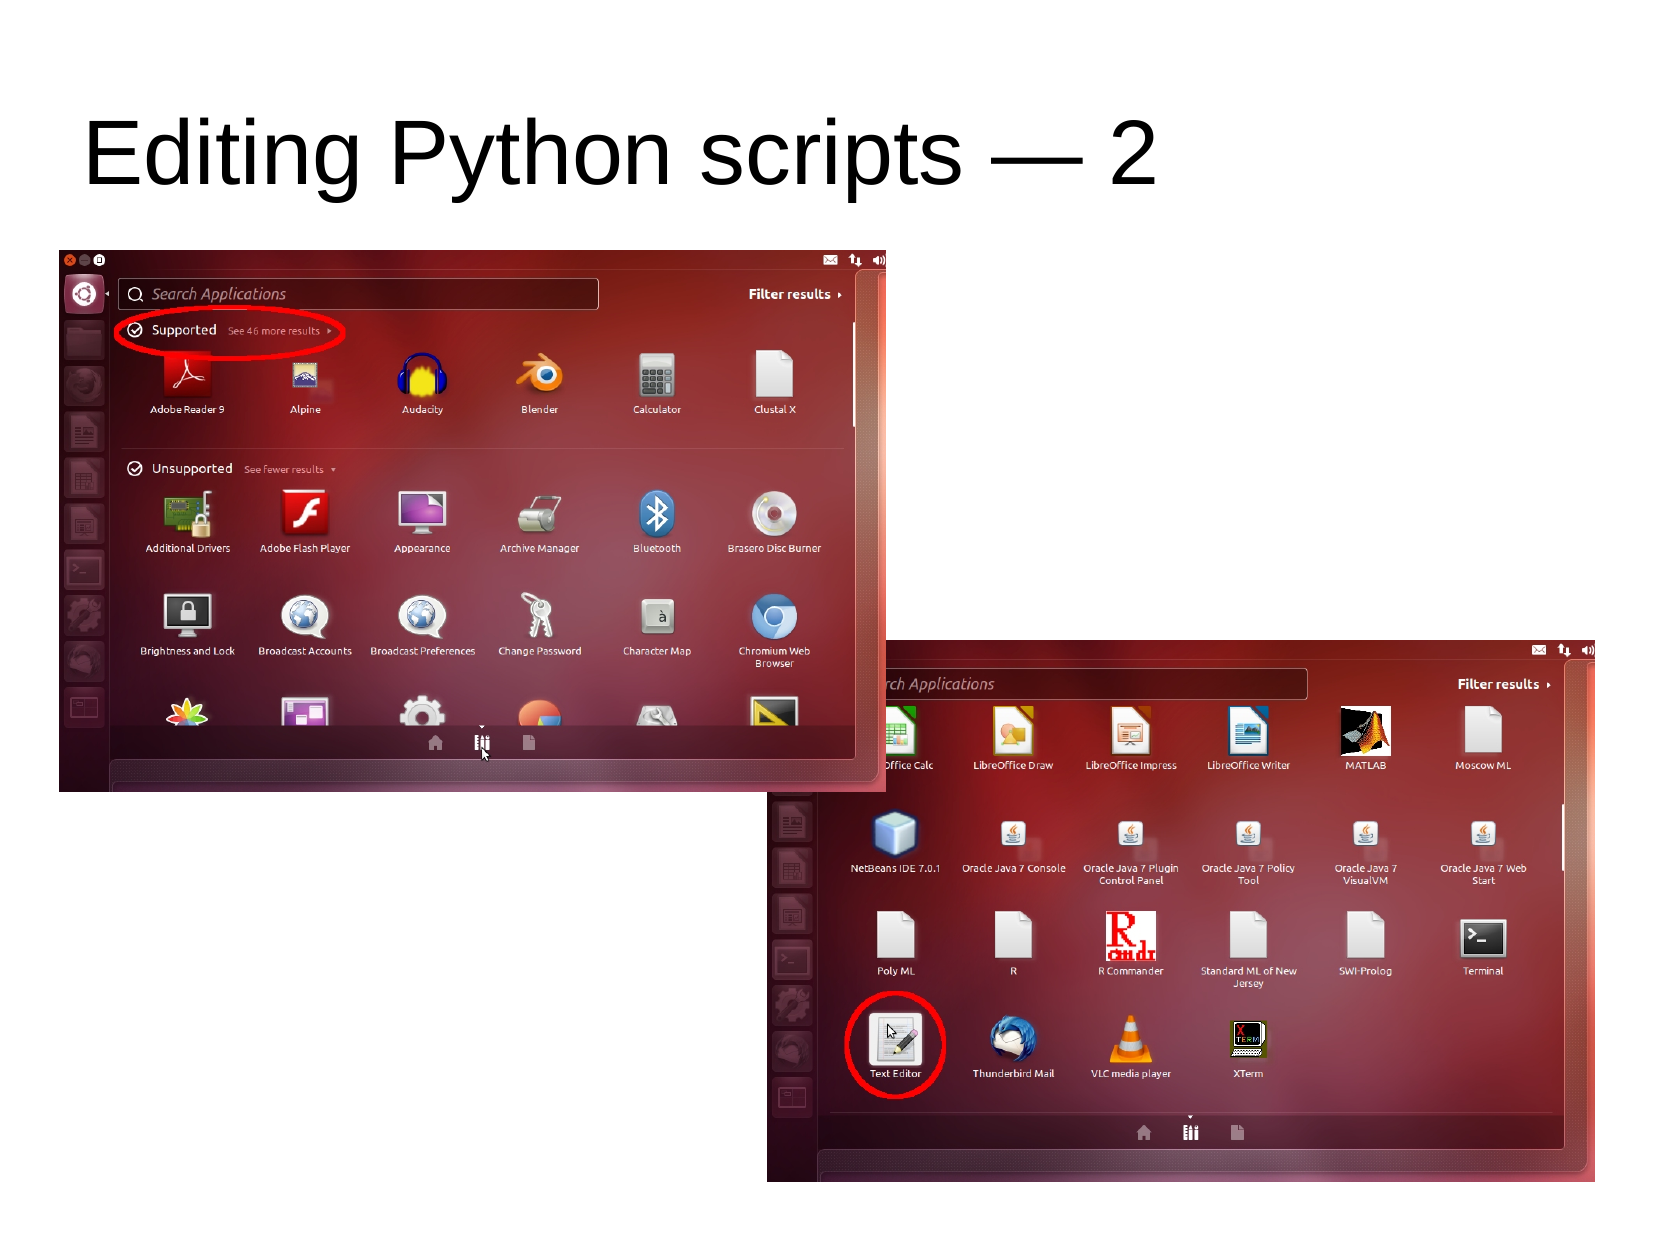

# Editing Python scripts ― 2
17